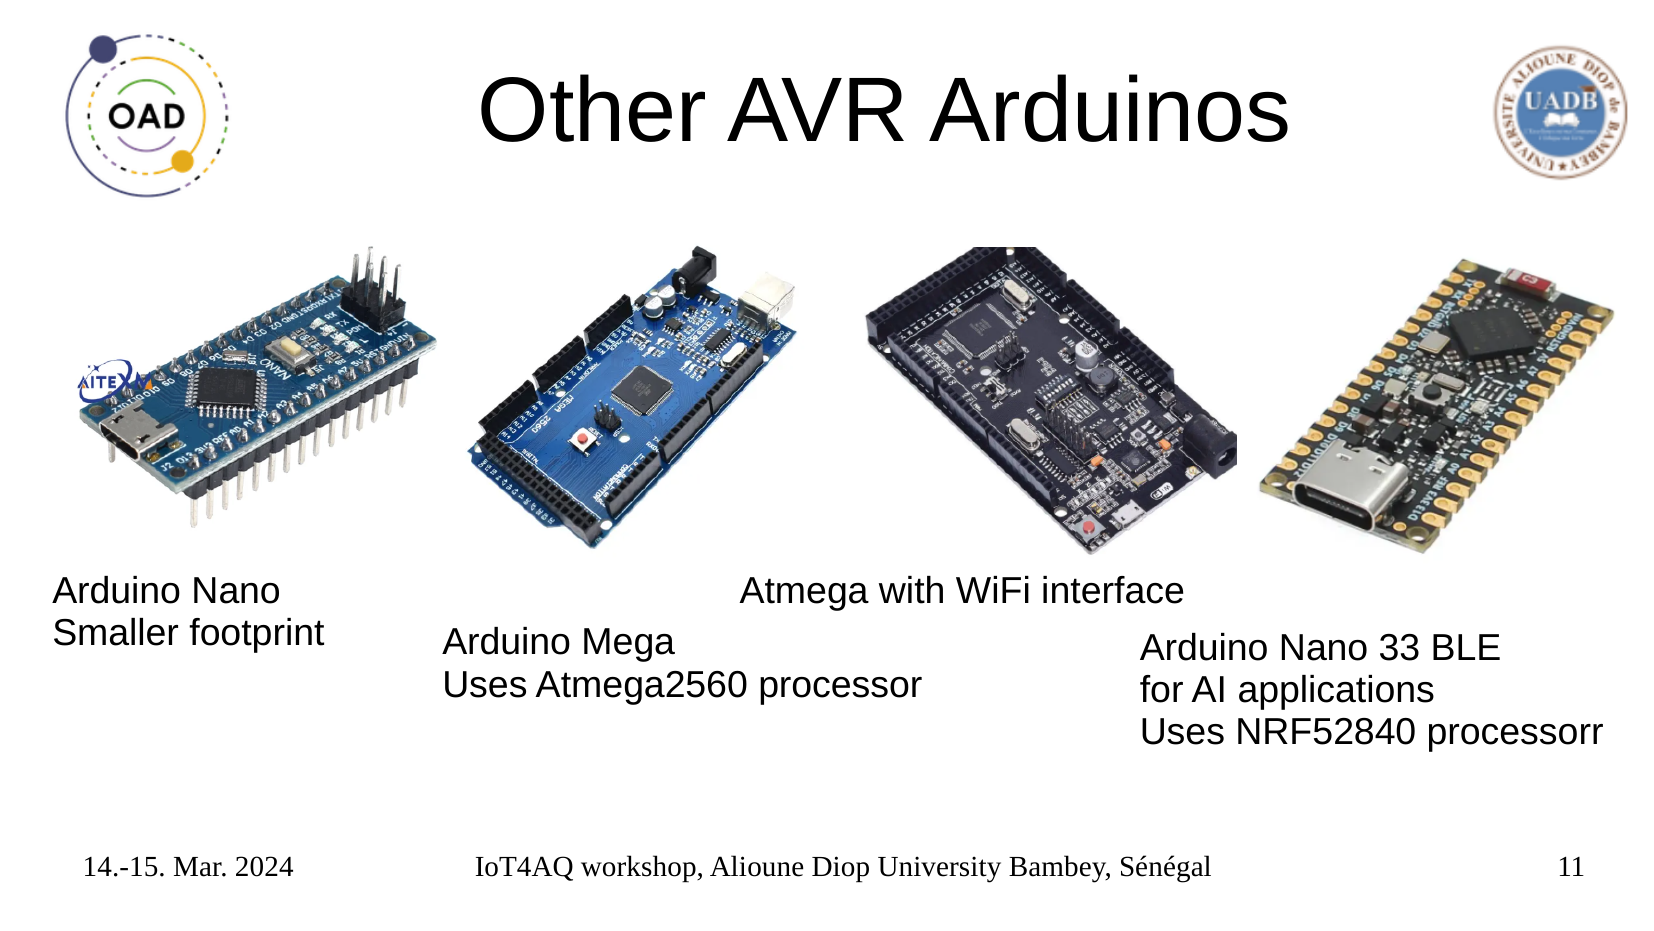

# Other AVR Arduinos
Arduino Nano
Smaller footprint
Atmega with WiFi interface
Arduino Mega
Uses Atmega2560 processor
Arduino Nano 33 BLE
for AI applications
Uses NRF52840 processorr
14.-15. Mar. 2024
IoT4AQ workshop, Alioune Diop University Bambey, Sénégal
11